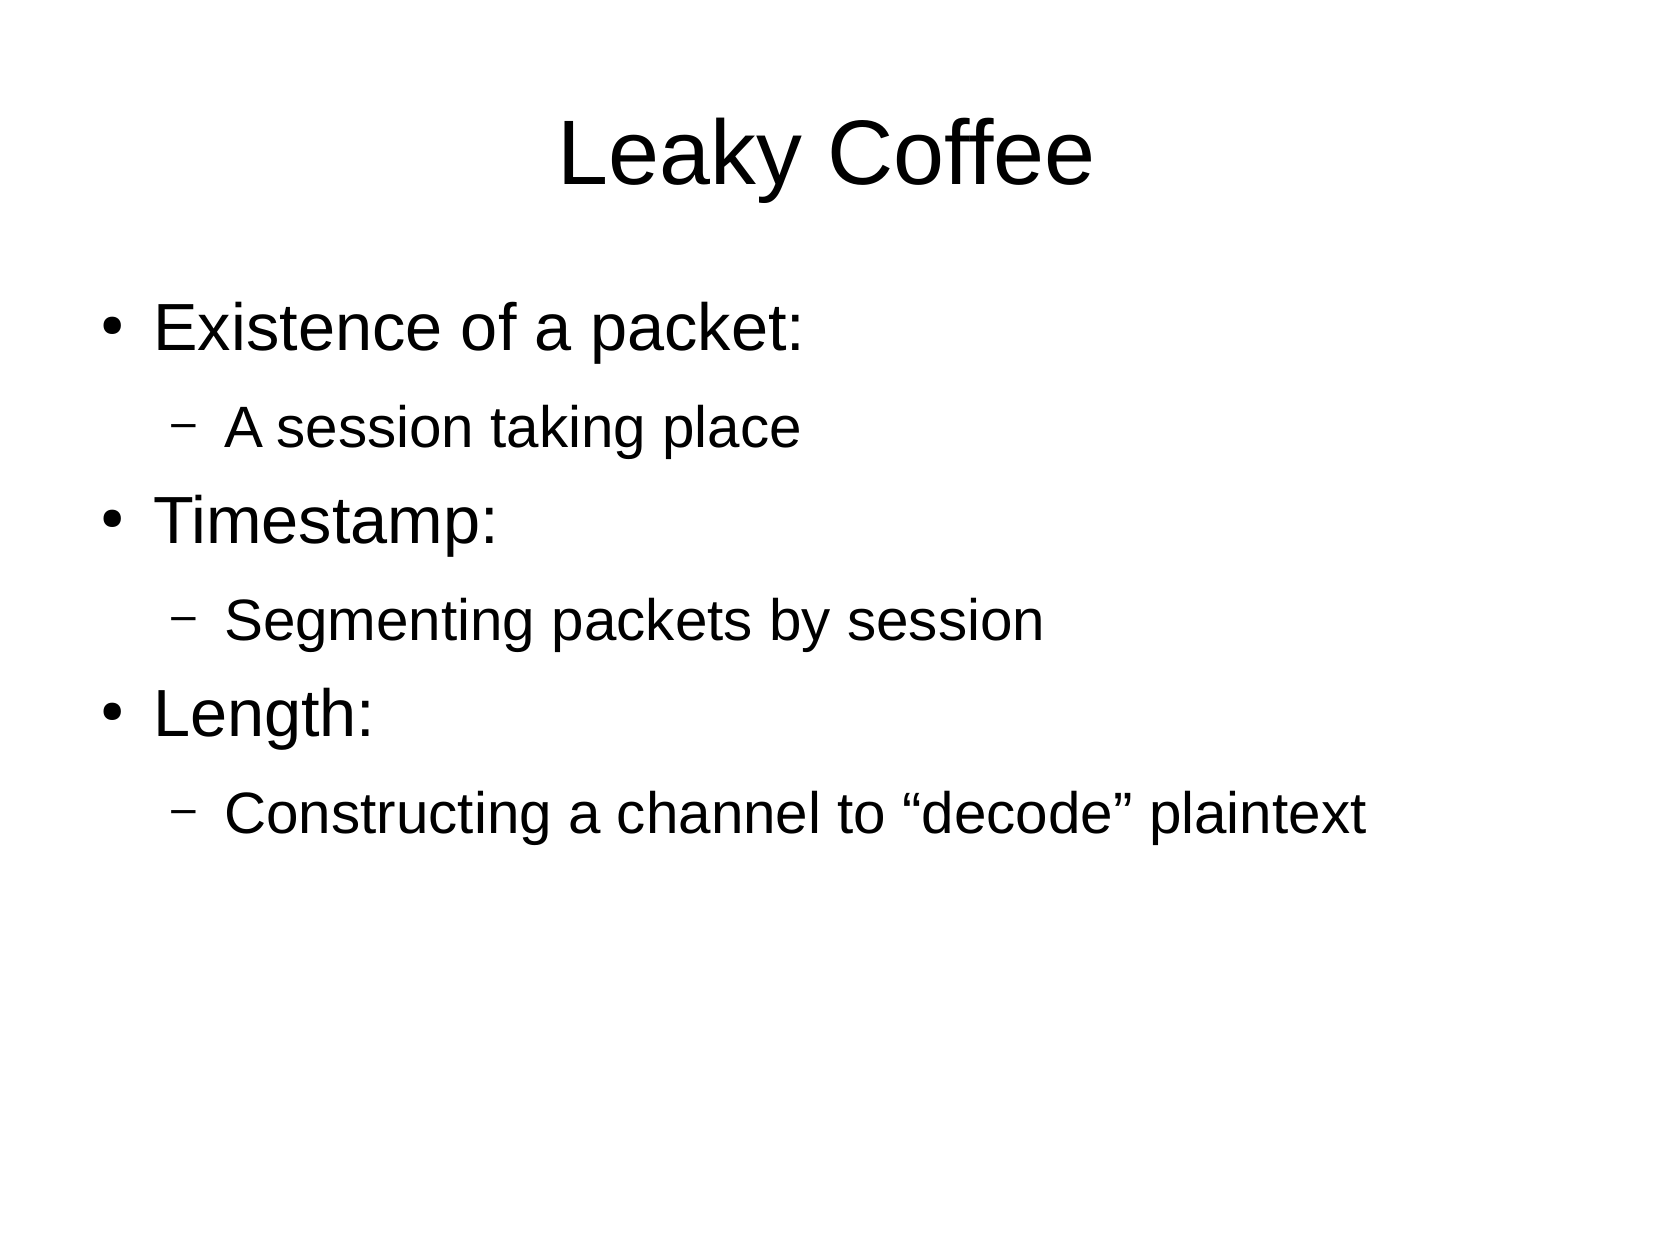

# Leaky Coffee
Existence of a packet:
A session taking place
Timestamp:
Segmenting packets by session
Length:
Constructing a channel to “decode” plaintext